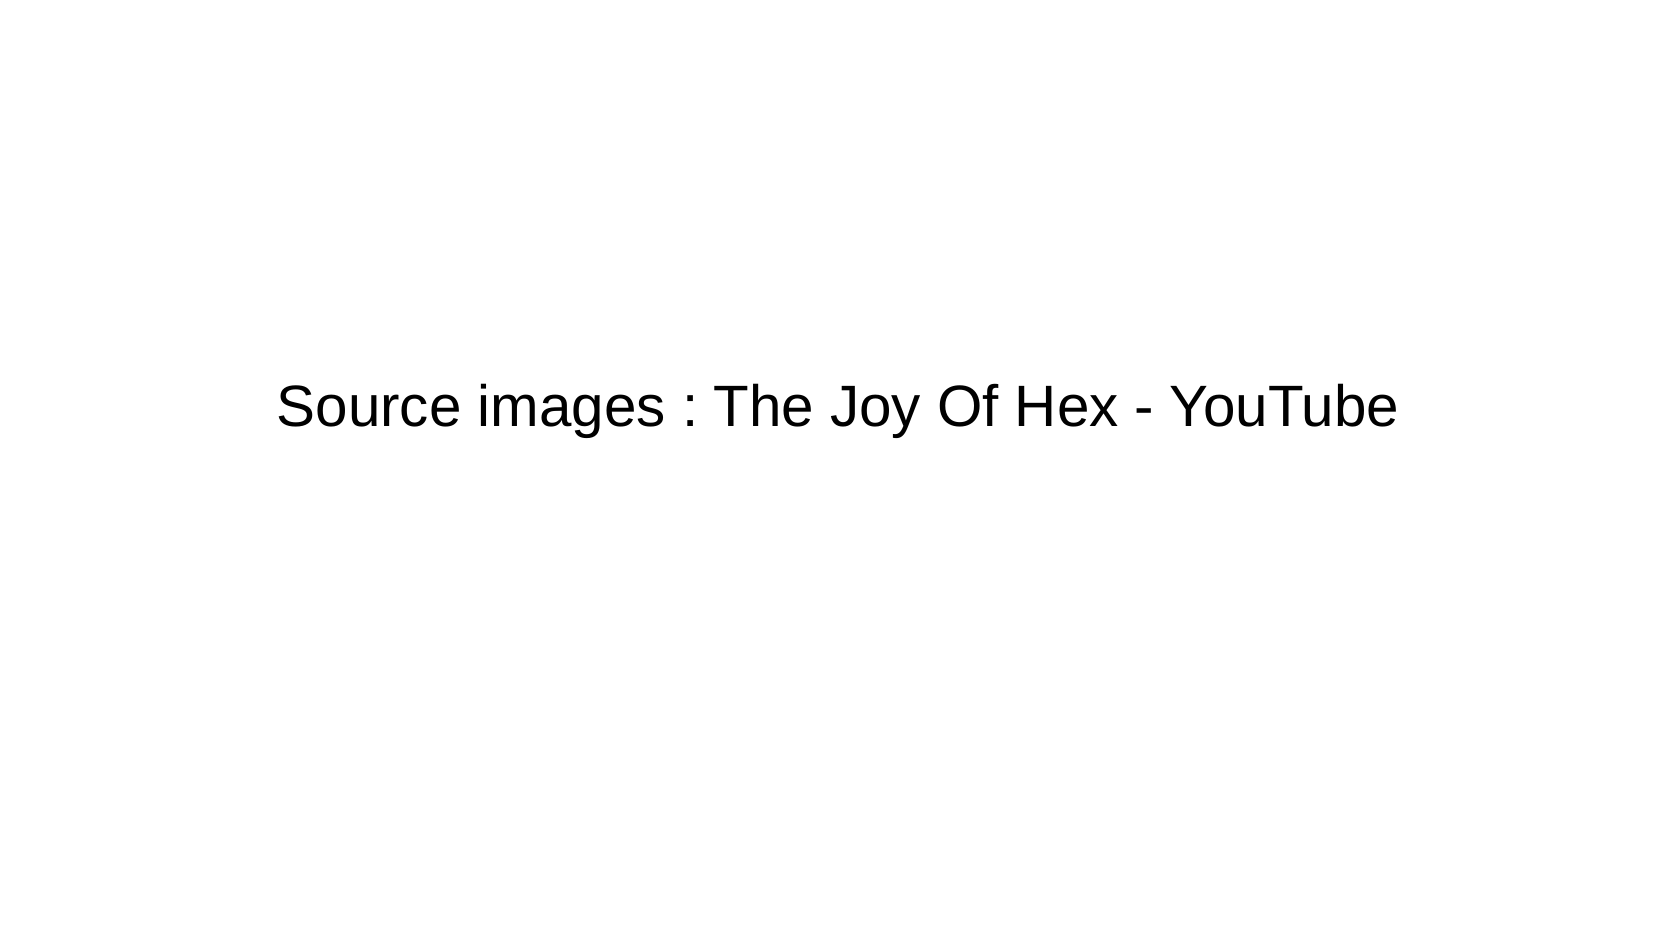

# Source images : The Joy Of Hex - YouTube